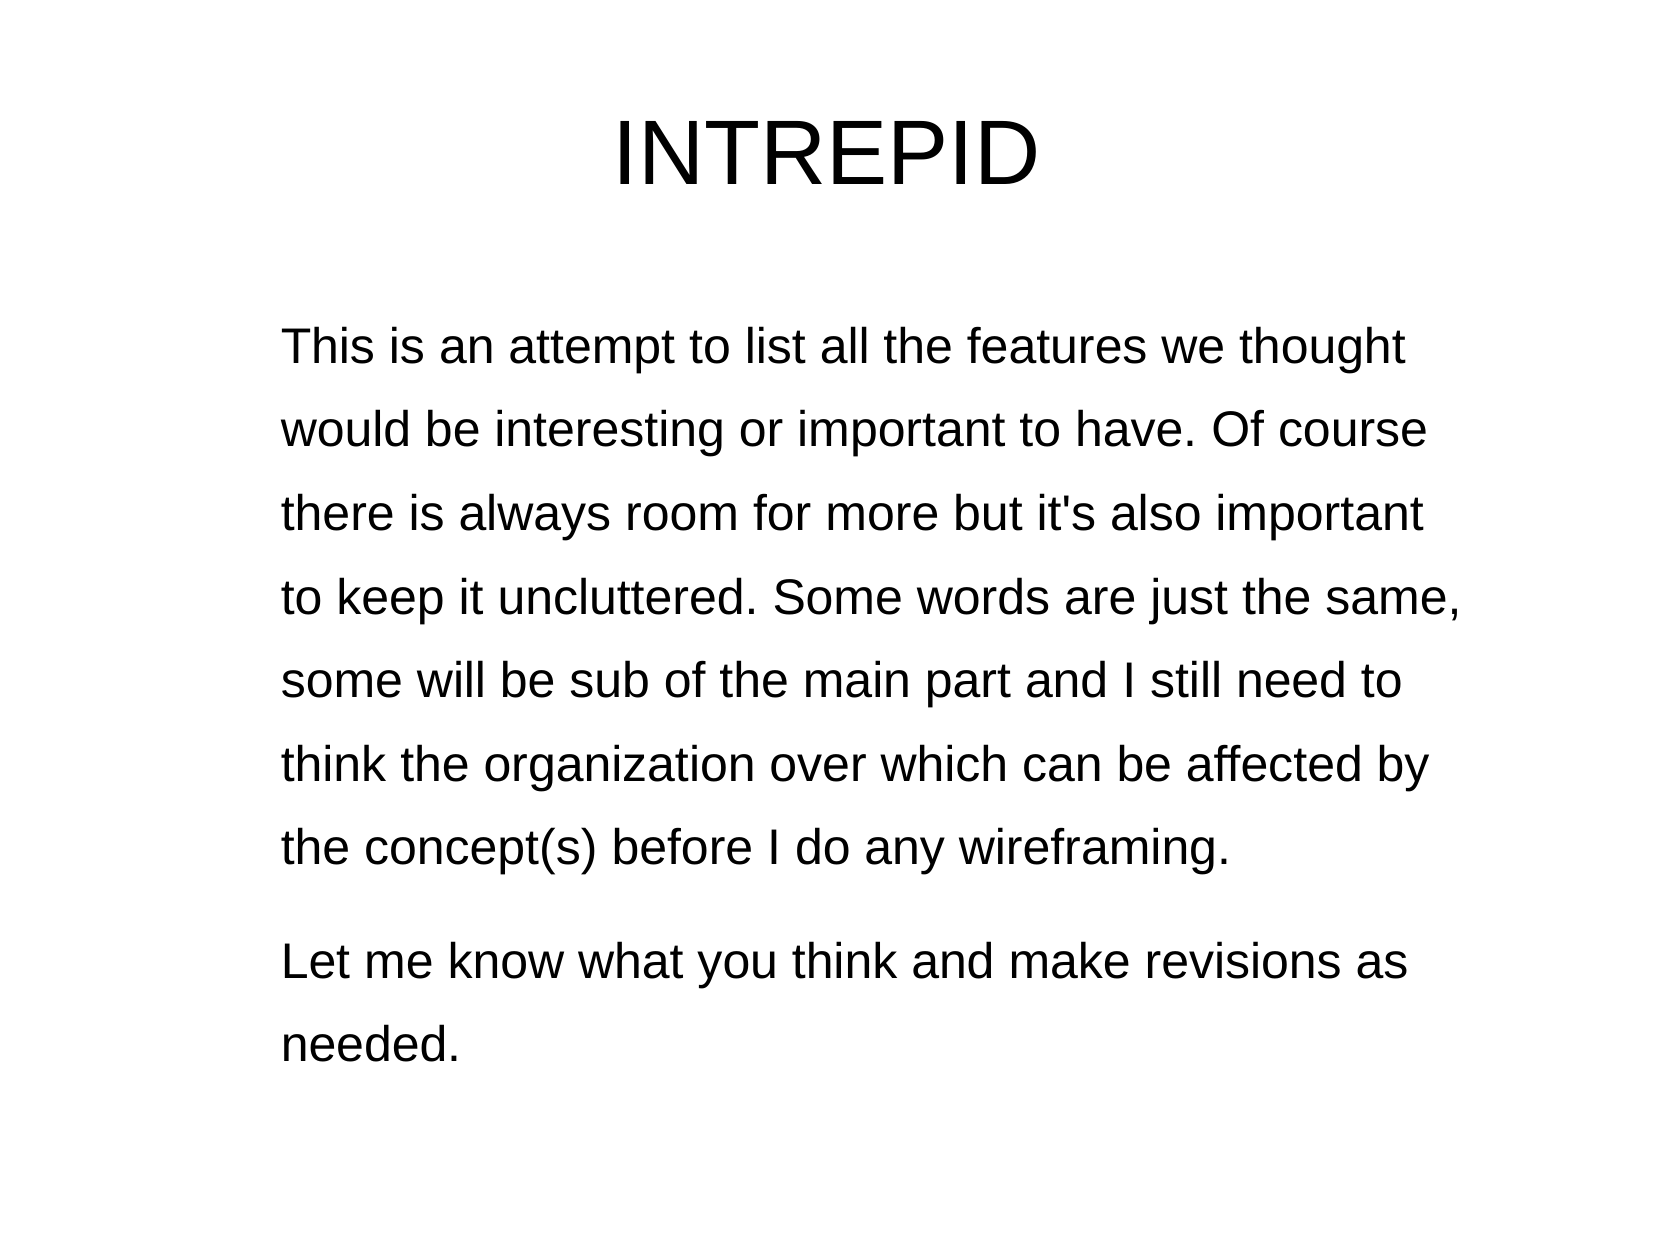

# INTREPID
This is an attempt to list all the features we thought would be interesting or important to have. Of course there is always room for more but it's also important to keep it uncluttered. Some words are just the same, some will be sub of the main part and I still need to think the organization over which can be affected by the concept(s) before I do any wireframing.
Let me know what you think and make revisions as needed.